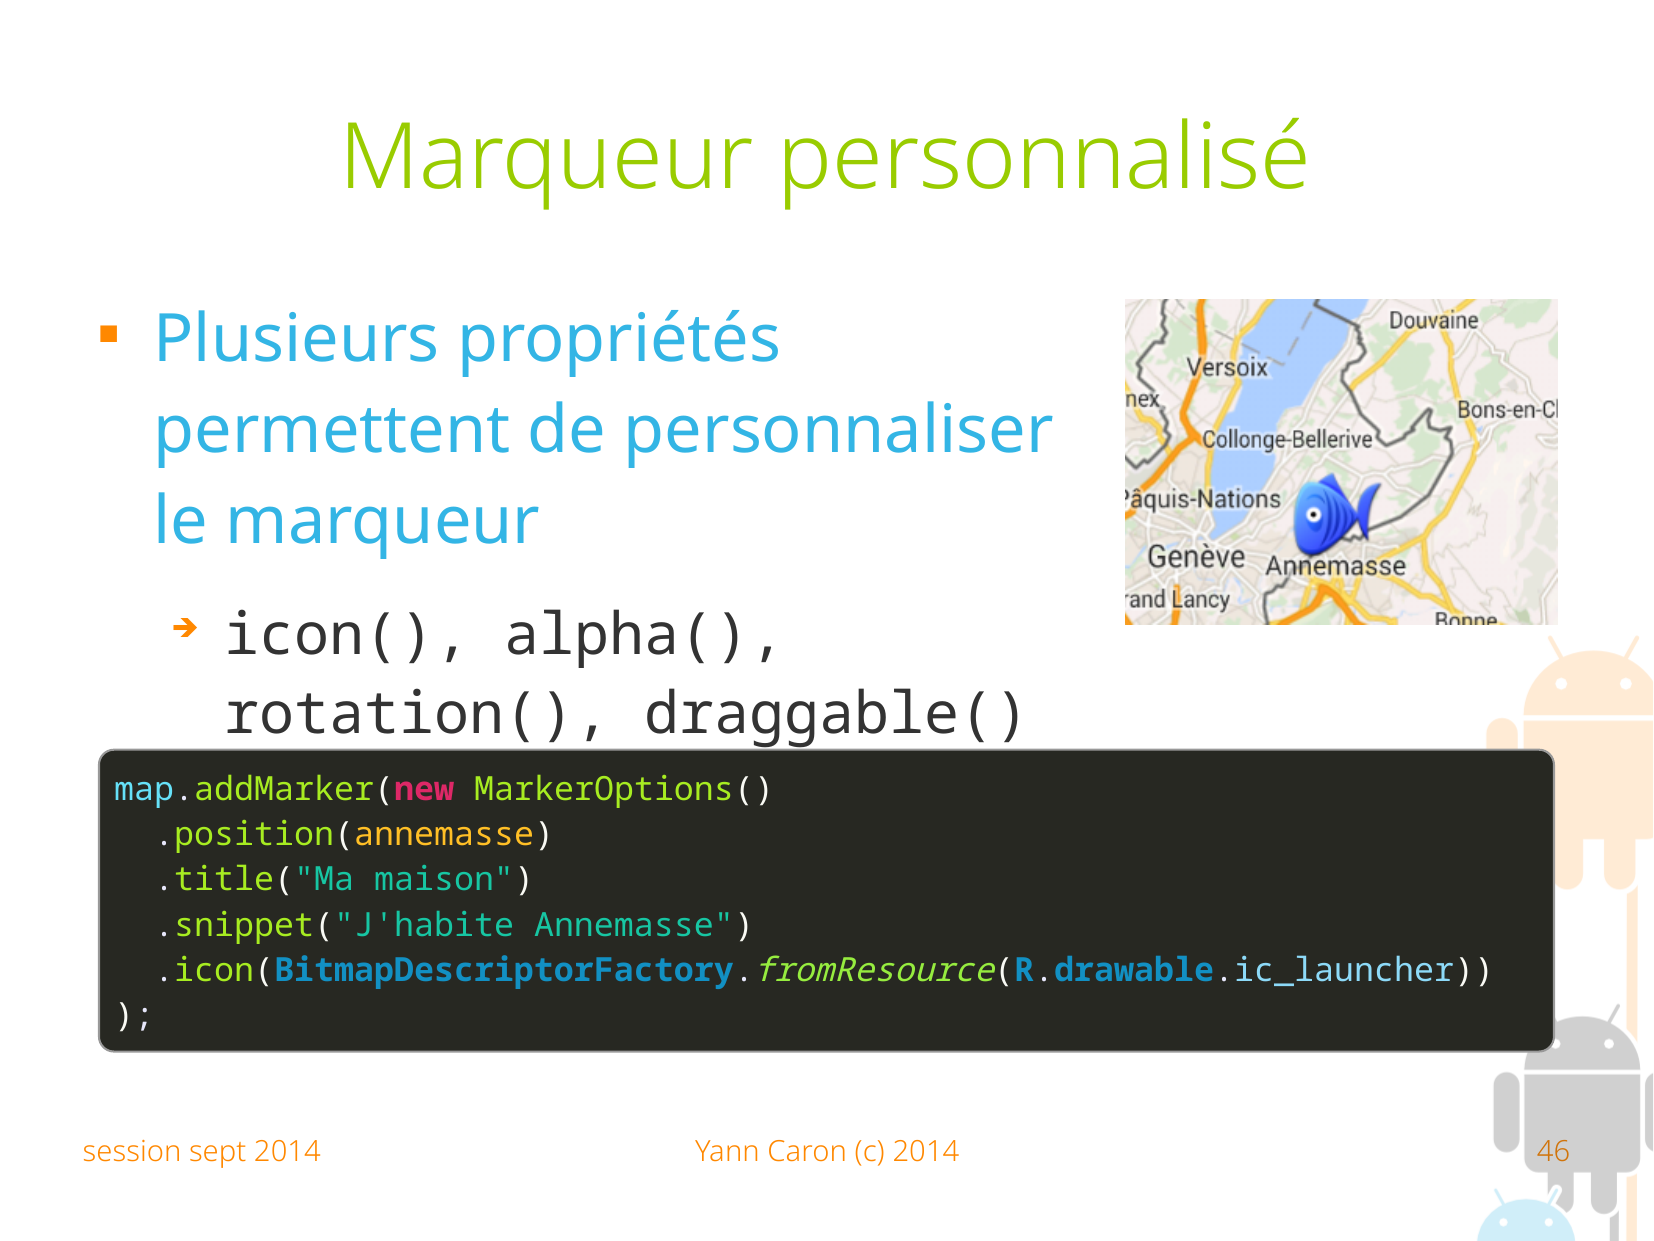

# Marqueur personnalisé
Plusieurs propriétés permettent de personnaliser le marqueur
icon(), alpha(), rotation(), draggable()
map.addMarker(new MarkerOptions()
 .position(annemasse)
 .title("Ma maison")
 .snippet("J'habite Annemasse")
 .icon(BitmapDescriptorFactory.fromResource(R.drawable.ic_launcher))
);
session sept 2014
Yann Caron (c) 2014
46